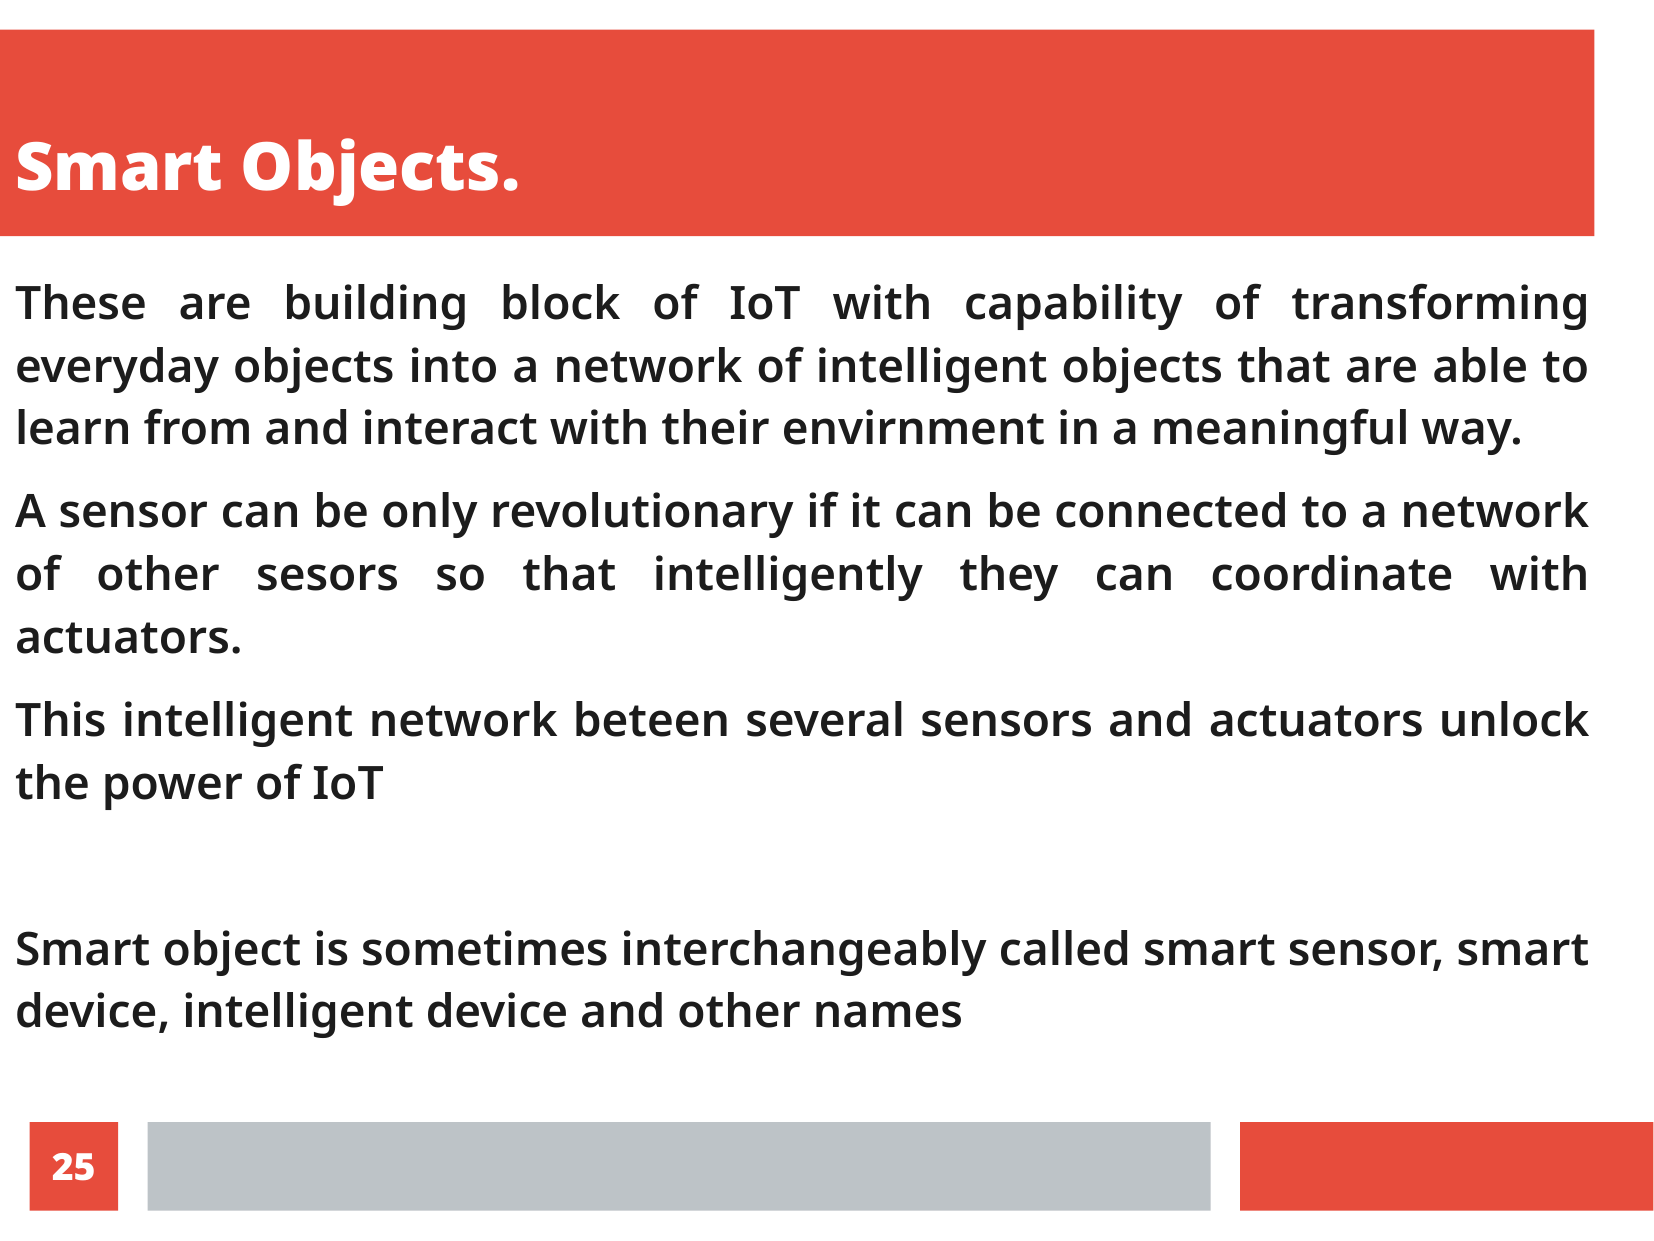

# Smart Objects.
These are building block of IoT with capability of transforming everyday objects into a network of intelligent objects that are able to learn from and interact with their envirnment in a meaningful way.
A sensor can be only revolutionary if it can be connected to a network of other sesors so that intelligently they can coordinate with actuators.
This intelligent network beteen several sensors and actuators unlock the power of IoT
Smart object is sometimes interchangeably called smart sensor, smart device, intelligent device and other names
25